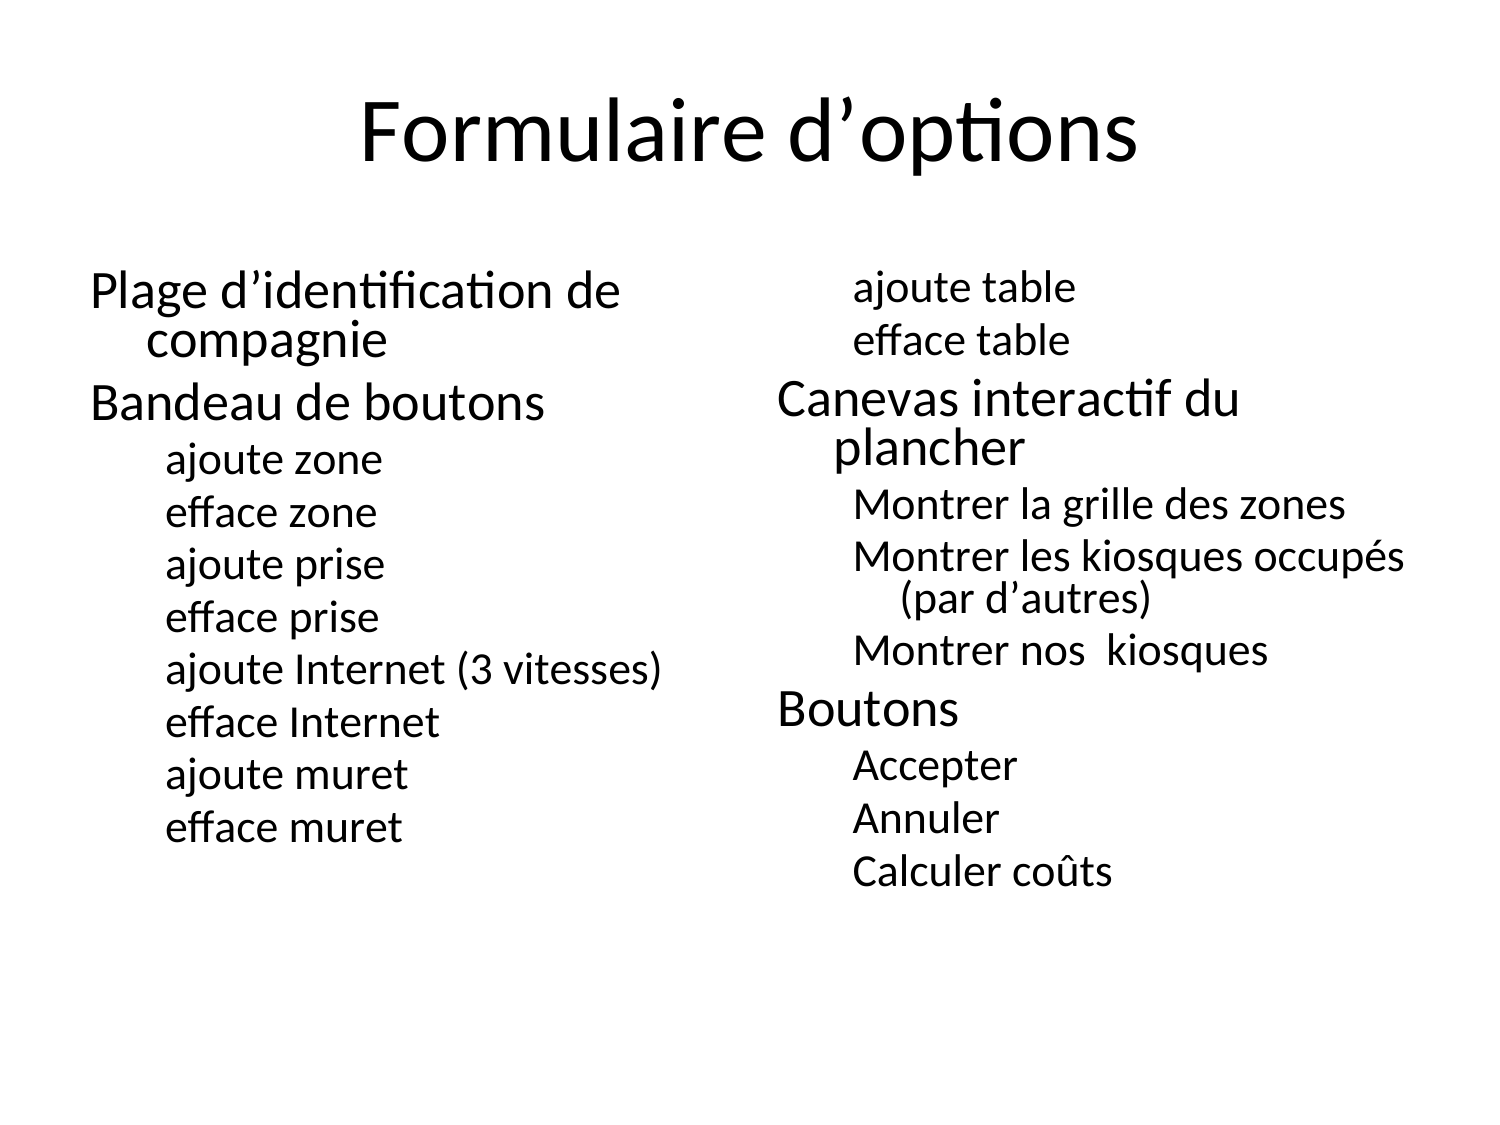

# Formulaire d’options
Plage d’identification de compagnie
Bandeau de boutons
ajoute zone
efface zone
ajoute prise
efface prise
ajoute Internet (3 vitesses)
efface Internet
ajoute muret
efface muret
ajoute table
efface table
Canevas interactif du plancher
Montrer la grille des zones
Montrer les kiosques occupés (par d’autres)
Montrer nos kiosques
Boutons
Accepter
Annuler
Calculer coûts